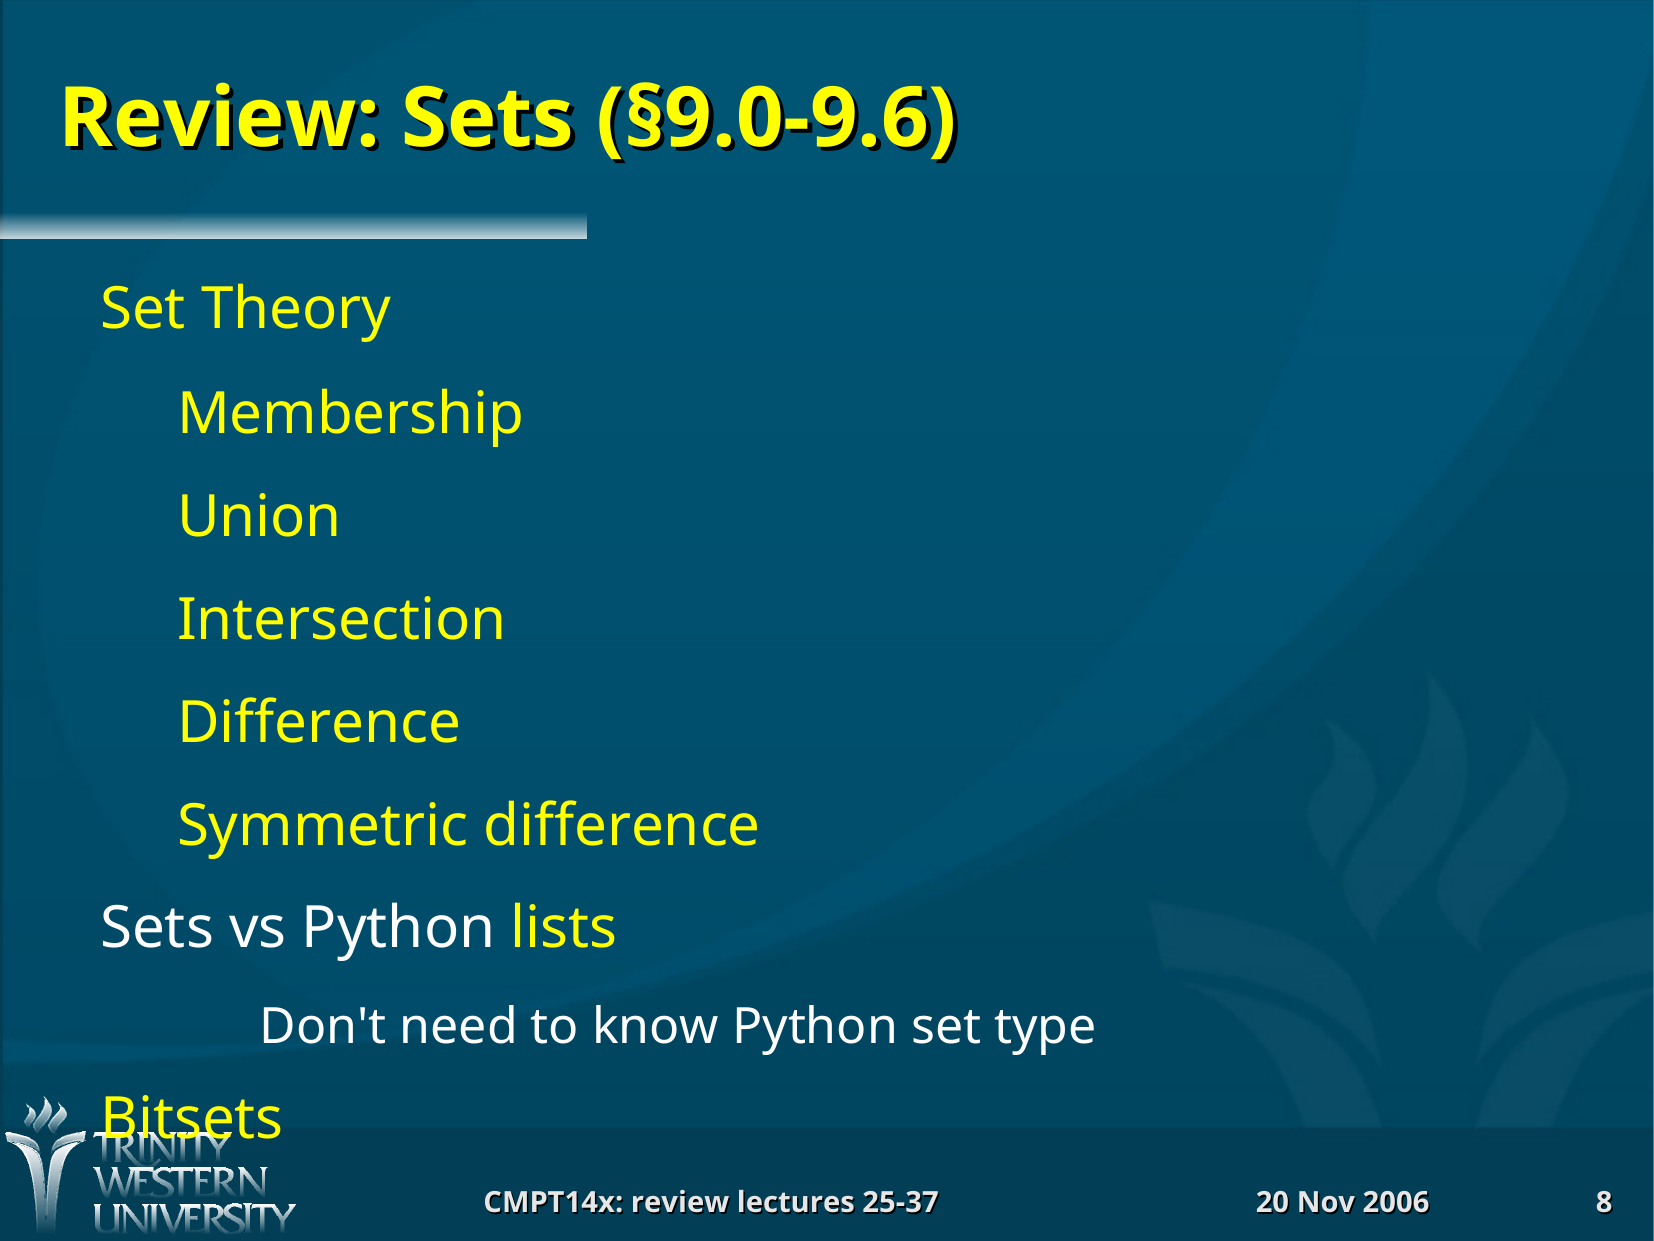

# Review: Sets (§9.0-9.6)
Set Theory
Membership
Union
Intersection
Difference
Symmetric difference
Sets vs Python lists
Don't need to know Python set type
Bitsets
CMPT14x: review lectures 25-37
20 Nov 2006
8